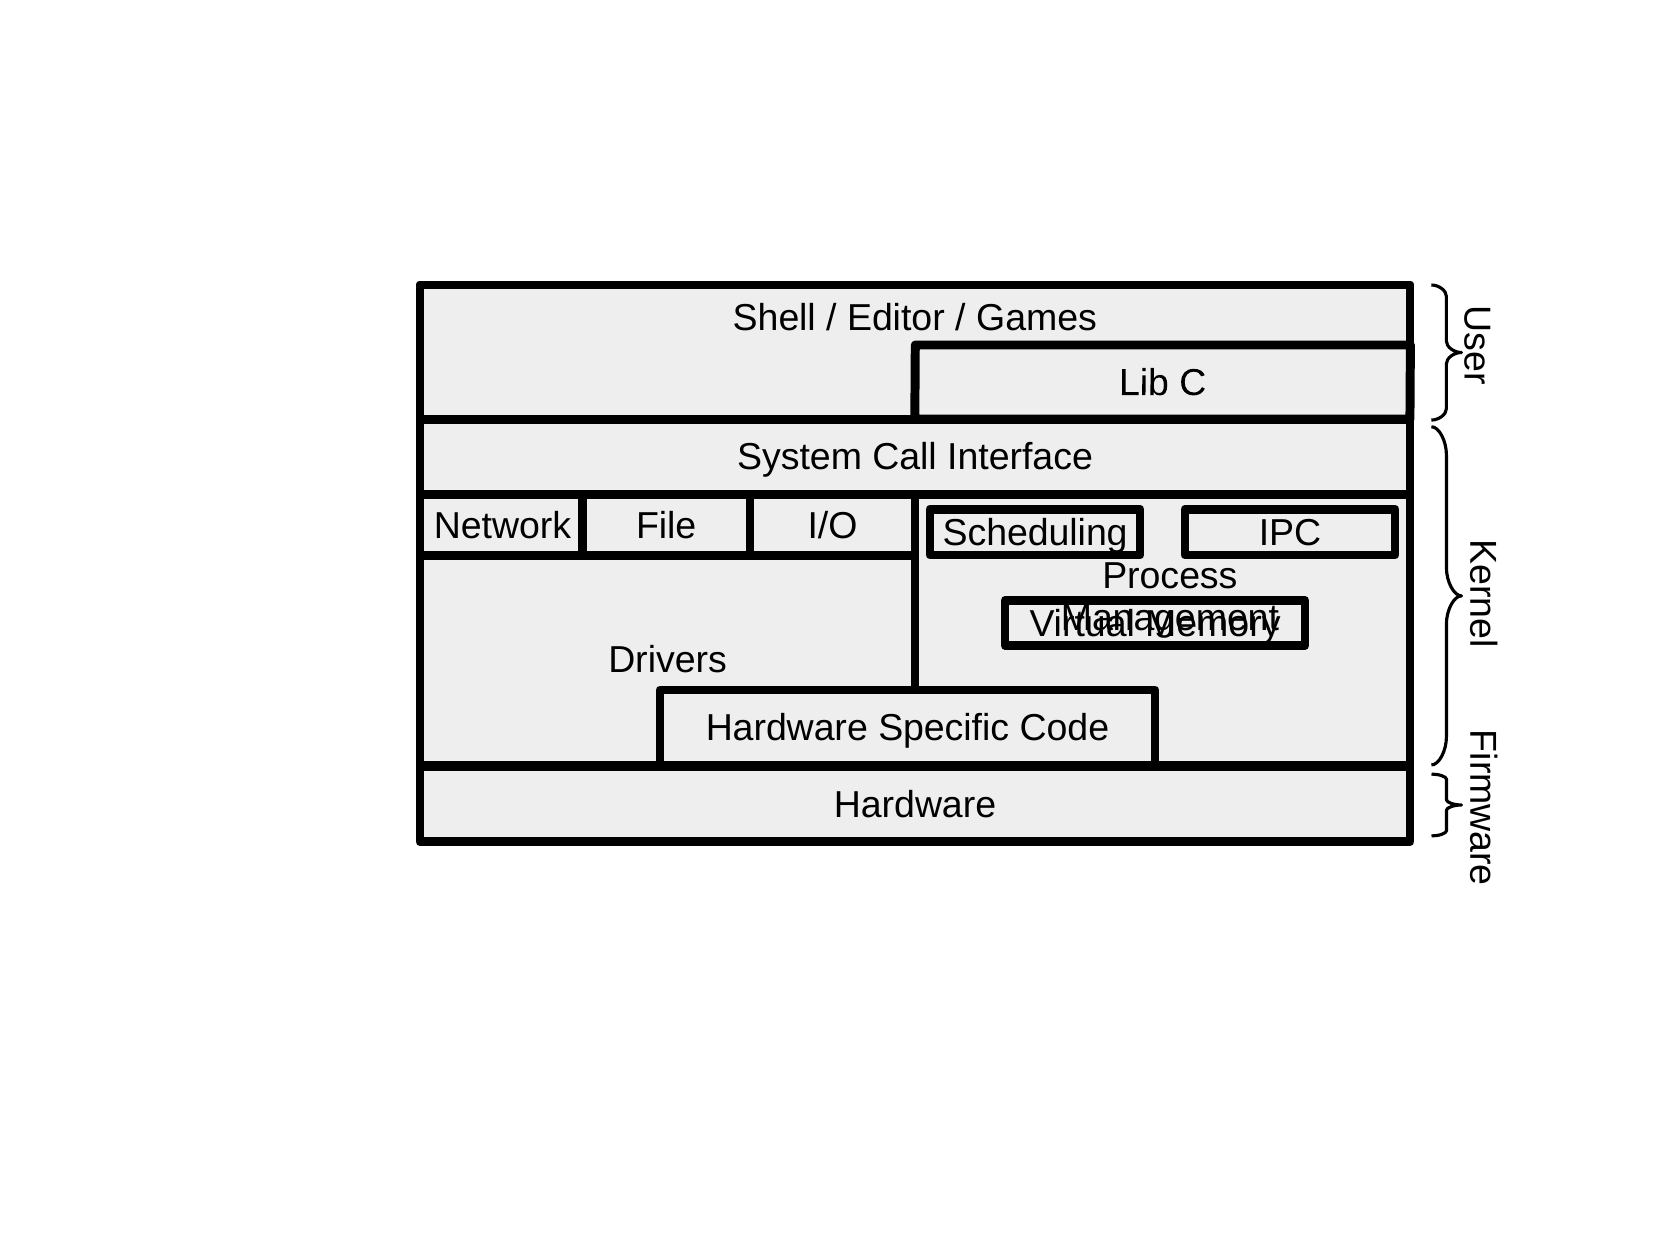

Shell / Editor / Games
User
Lib C
System Call Interface
Network
File
I/O
Scheduling
IPC
Process Management
Drivers
Kernel
Virtual Memory
Hardware Specific Code
Hardware
Firmware